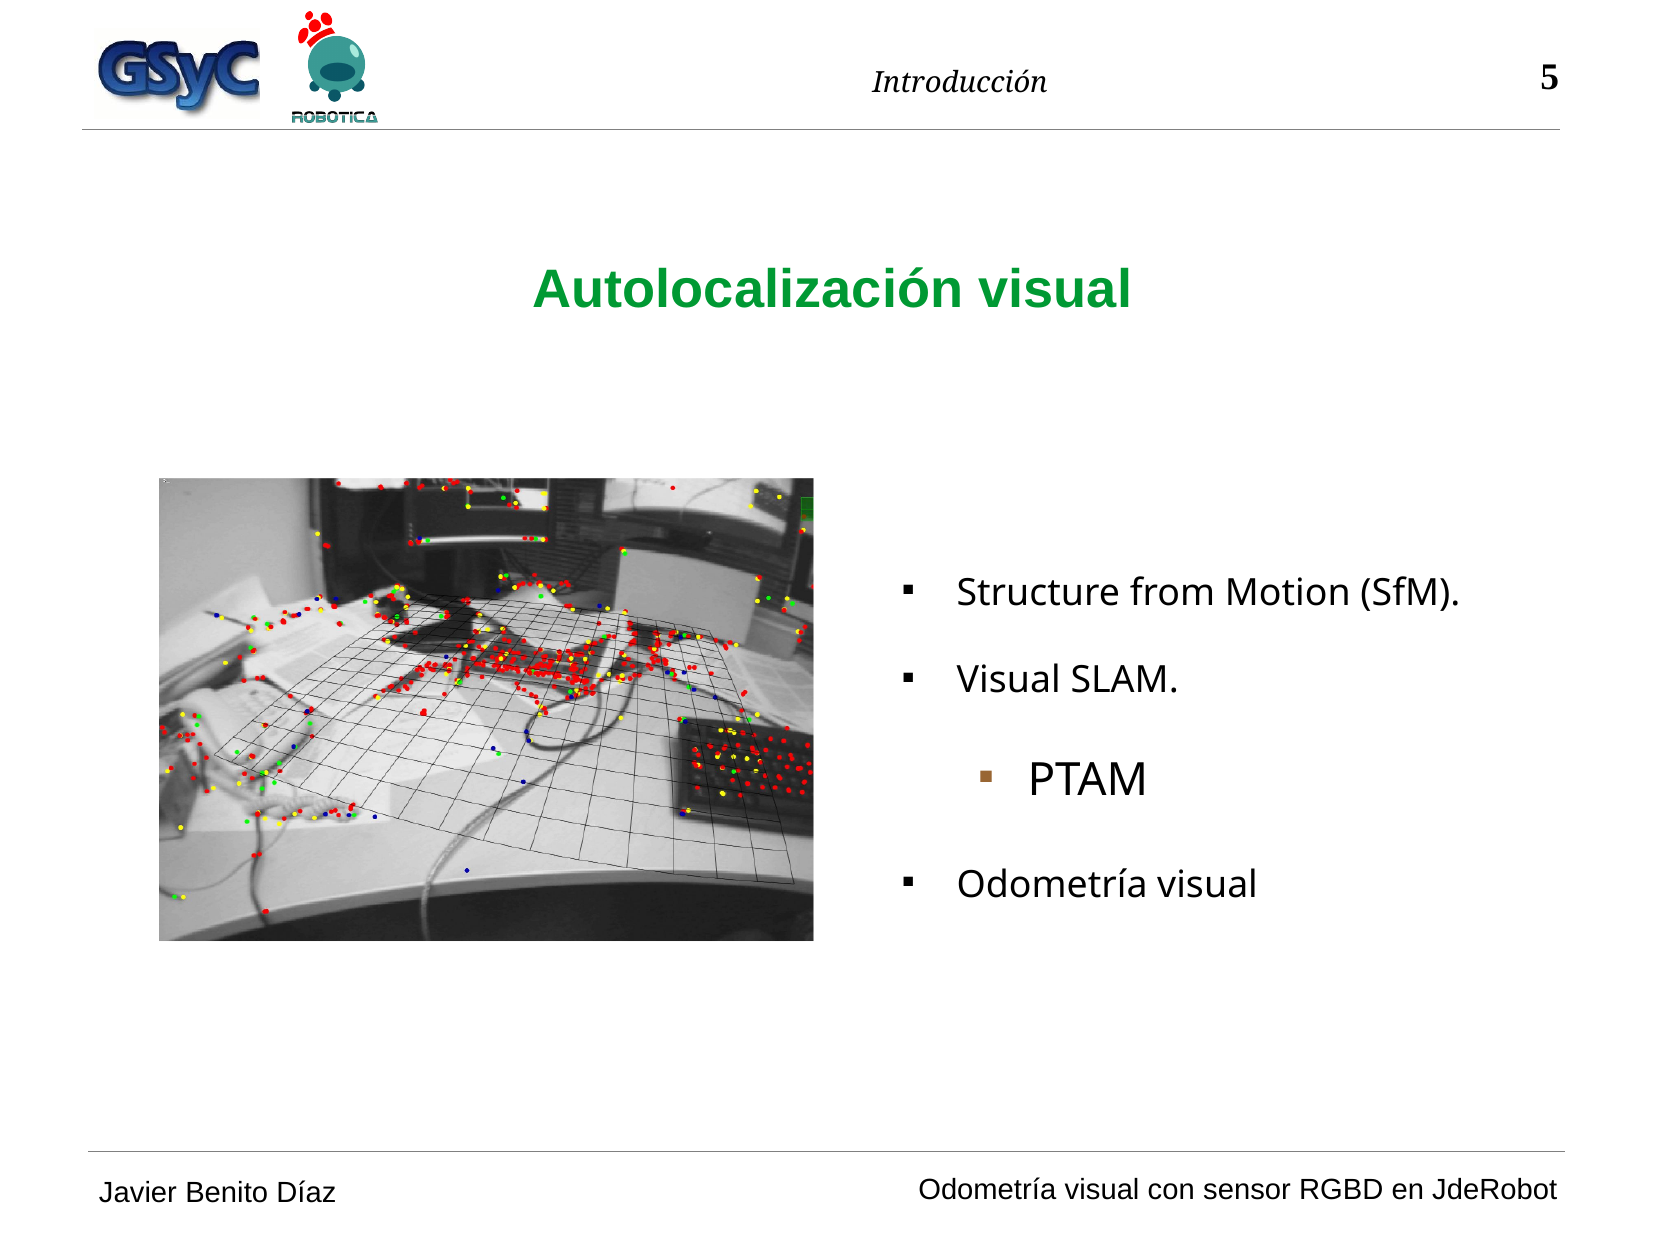

5
Introducción
Autolocalización visual
# Structure from Motion (SfM).
Visual SLAM.
PTAM
Odometría visual